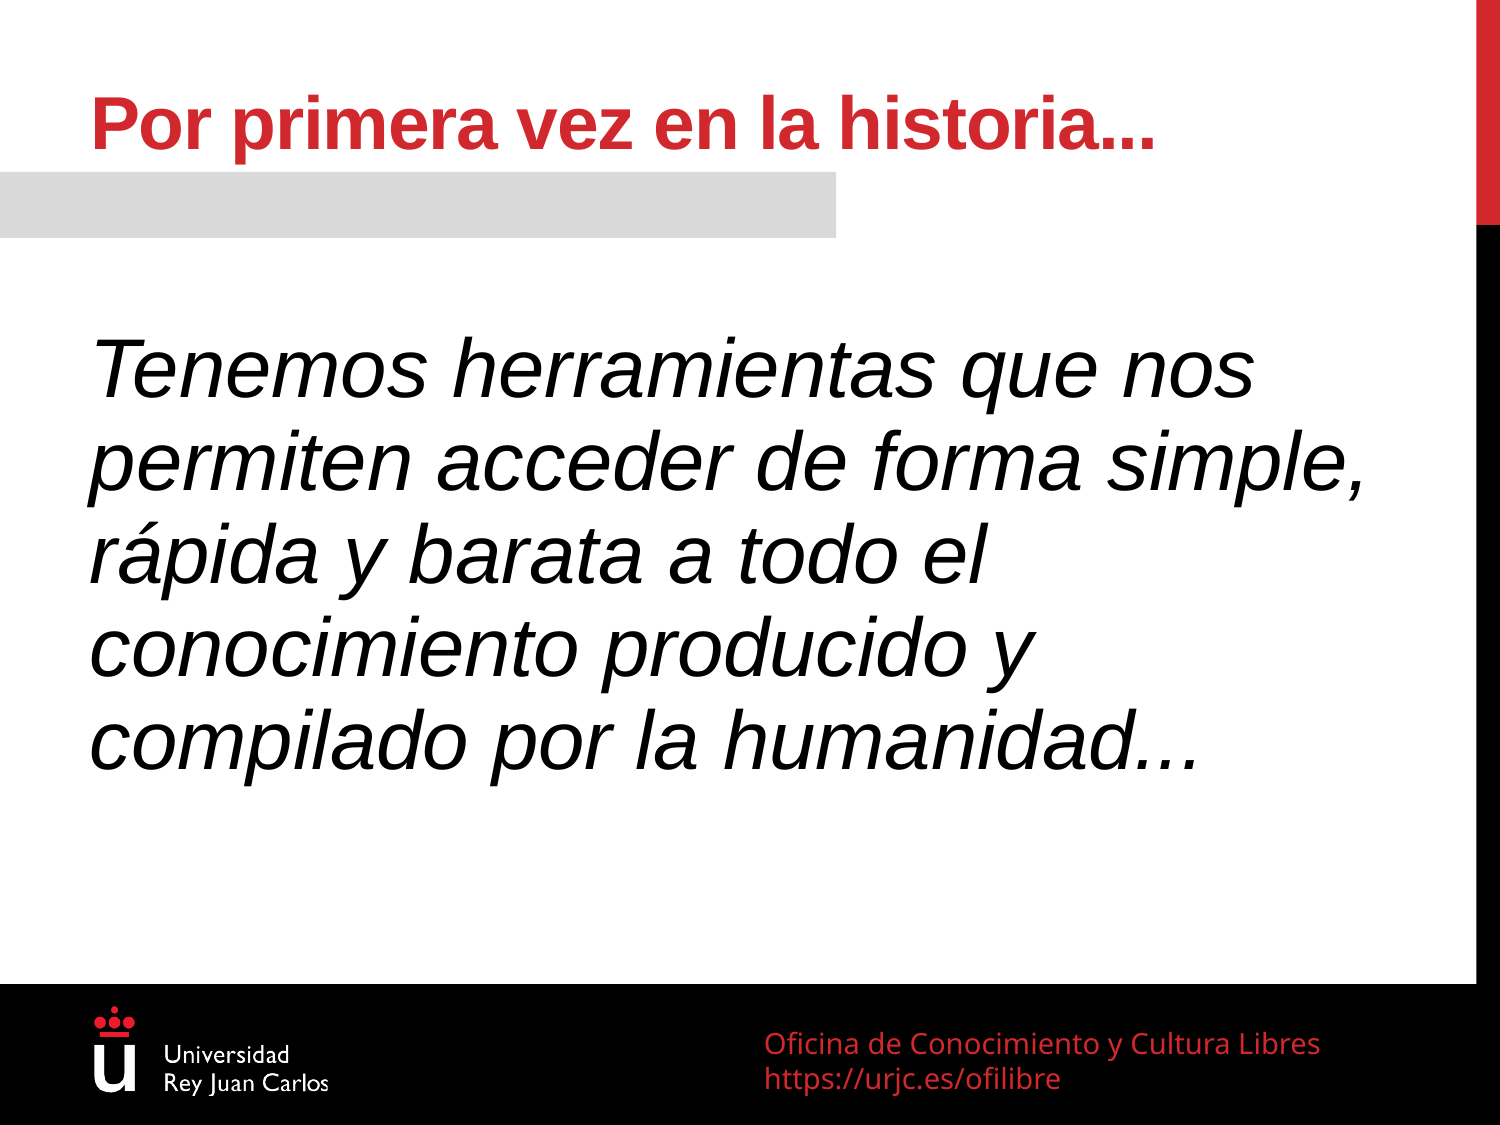

Por primera vez en la historia...
#
Tenemos herramientas que nos permiten acceder de forma simple, rápida y barata a todo el conocimiento producido y compilado por la humanidad...
Oficina de Conocimiento y Cultura Libres
https://urjc.es/ofilibre